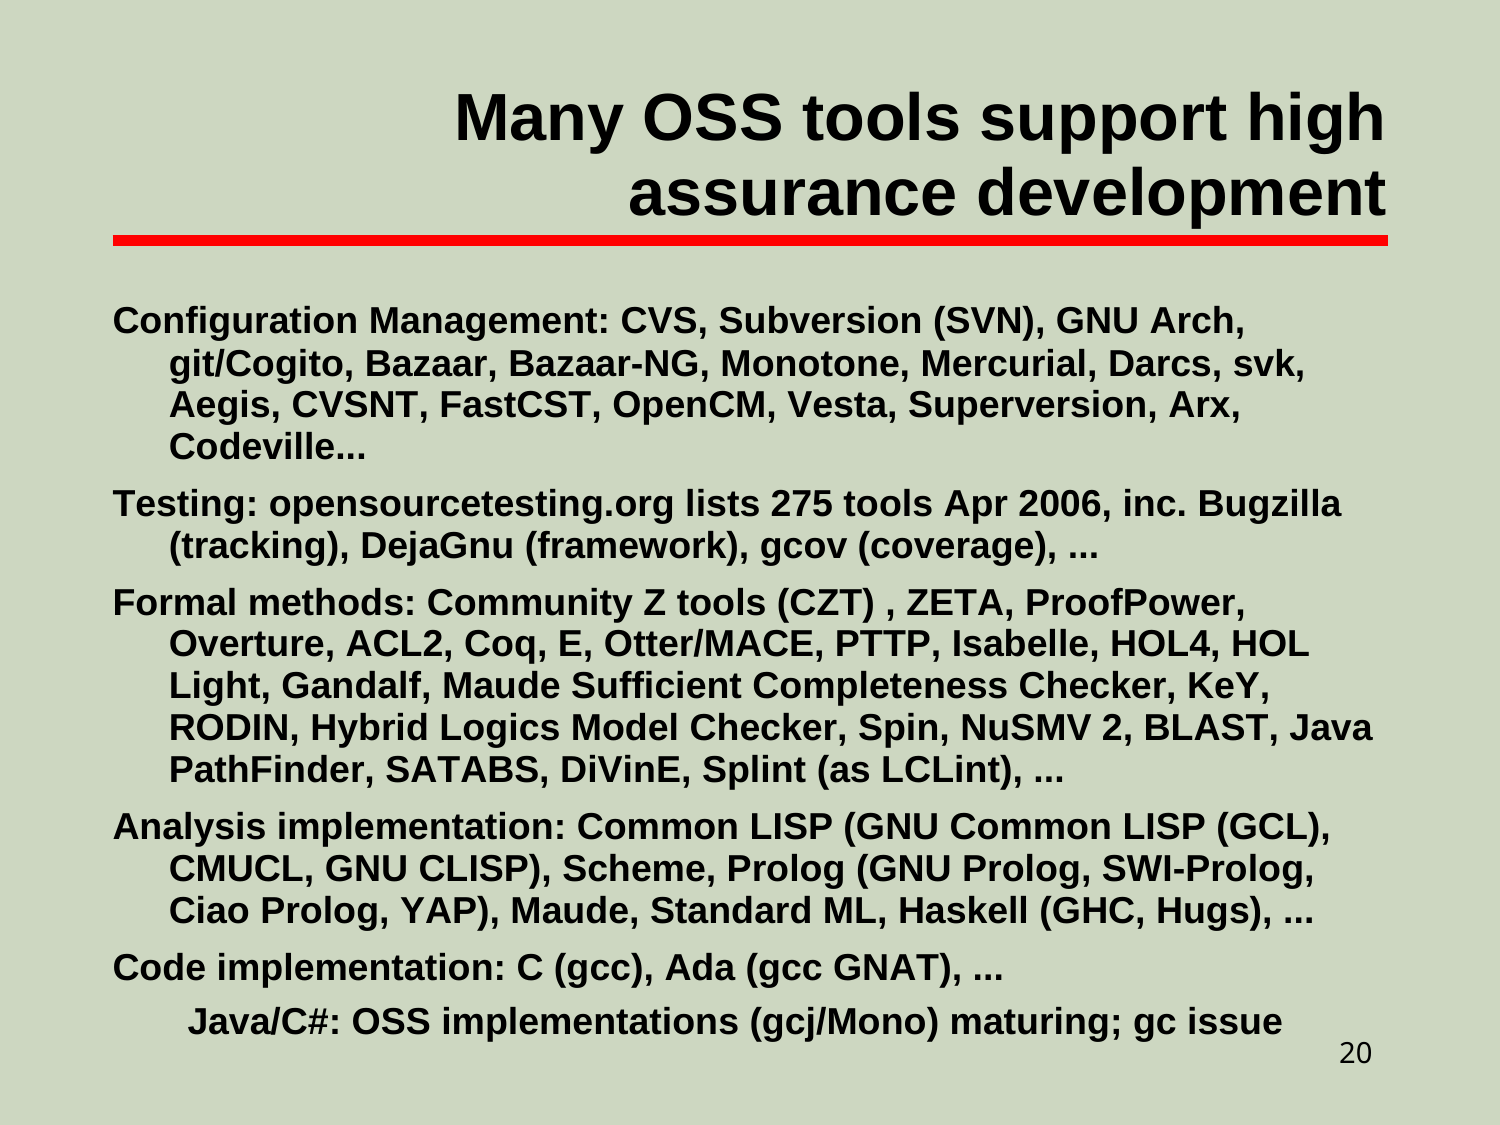

# Many OSS tools support high assurance development
Configuration Management: CVS, Subversion (SVN), GNU Arch, git/Cogito, Bazaar, Bazaar-NG, Monotone, Mercurial, Darcs, svk, Aegis, CVSNT, FastCST, OpenCM, Vesta, Superversion, Arx, Codeville...
Testing: opensourcetesting.org lists 275 tools Apr 2006, inc. Bugzilla (tracking), DejaGnu (framework), gcov (coverage), ...
Formal methods: Community Z tools (CZT) , ZETA, ProofPower, Overture, ACL2, Coq, E, Otter/MACE, PTTP, Isabelle, HOL4, HOL Light, Gandalf, Maude Sufficient Completeness Checker, KeY, RODIN, Hybrid Logics Model Checker, Spin, NuSMV 2, BLAST, Java PathFinder, SATABS, DiVinE, Splint (as LCLint), ...
Analysis implementation: Common LISP (GNU Common LISP (GCL), CMUCL, GNU CLISP), Scheme, Prolog (GNU Prolog, SWI-Prolog, Ciao Prolog, YAP), Maude, Standard ML, Haskell (GHC, Hugs), ...
Code implementation: C (gcc), Ada (gcc GNAT), ...
Java/C#: OSS implementations (gcj/Mono) maturing; gc issue